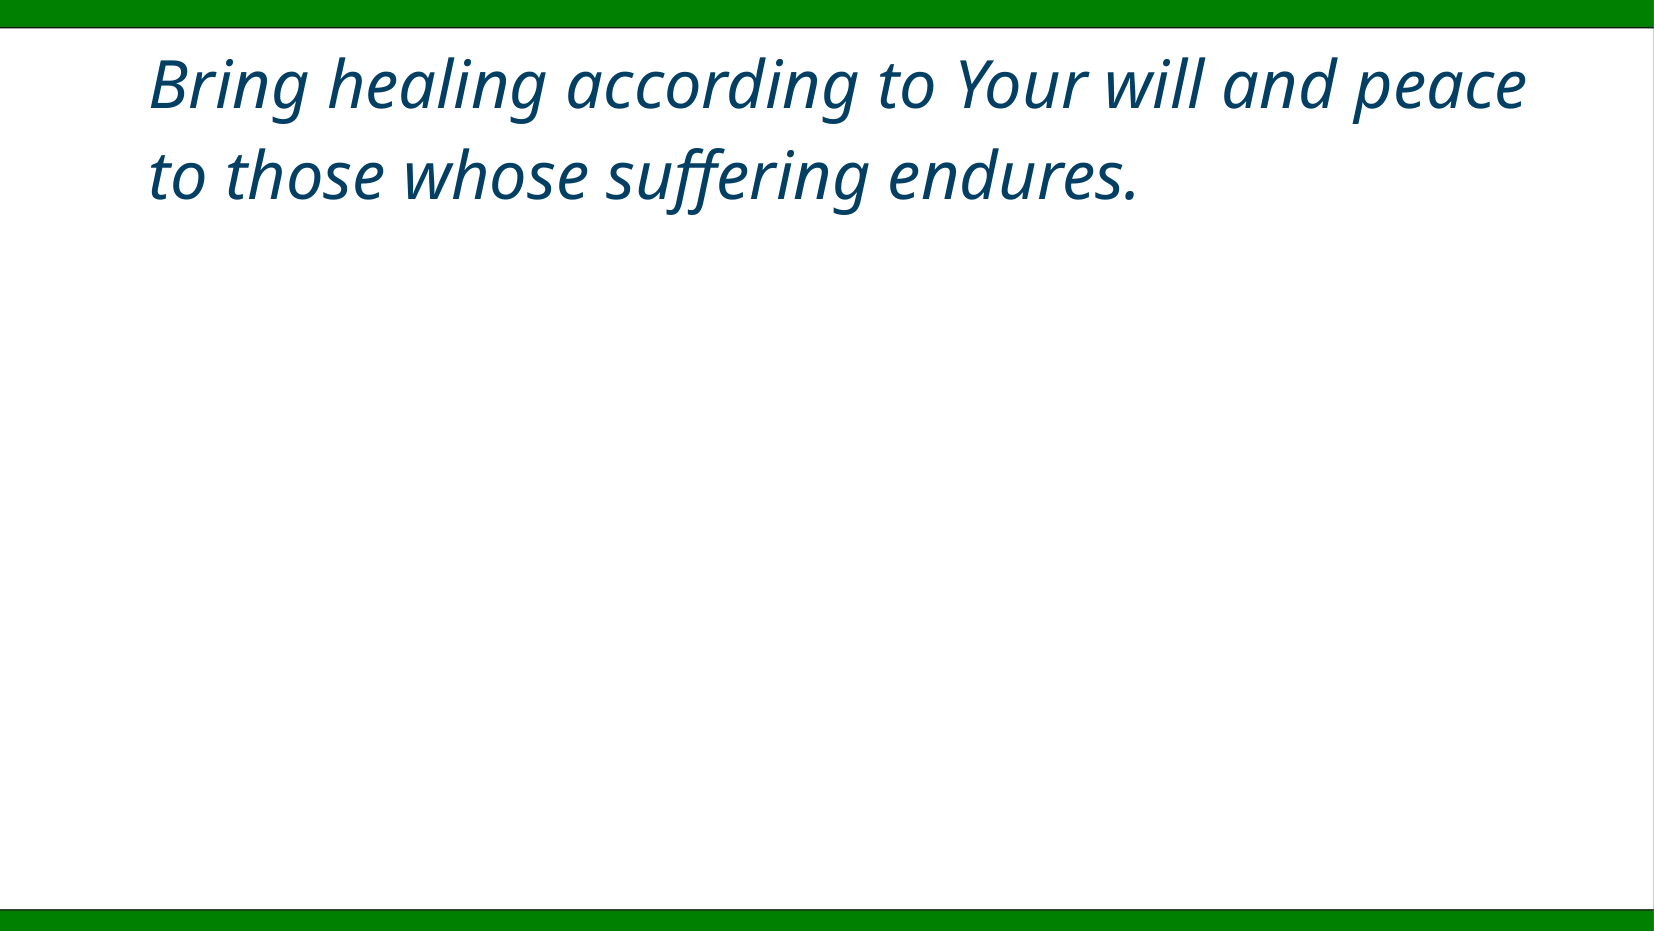

Bring healing according to Your will and peace
 to those whose suffering endures.